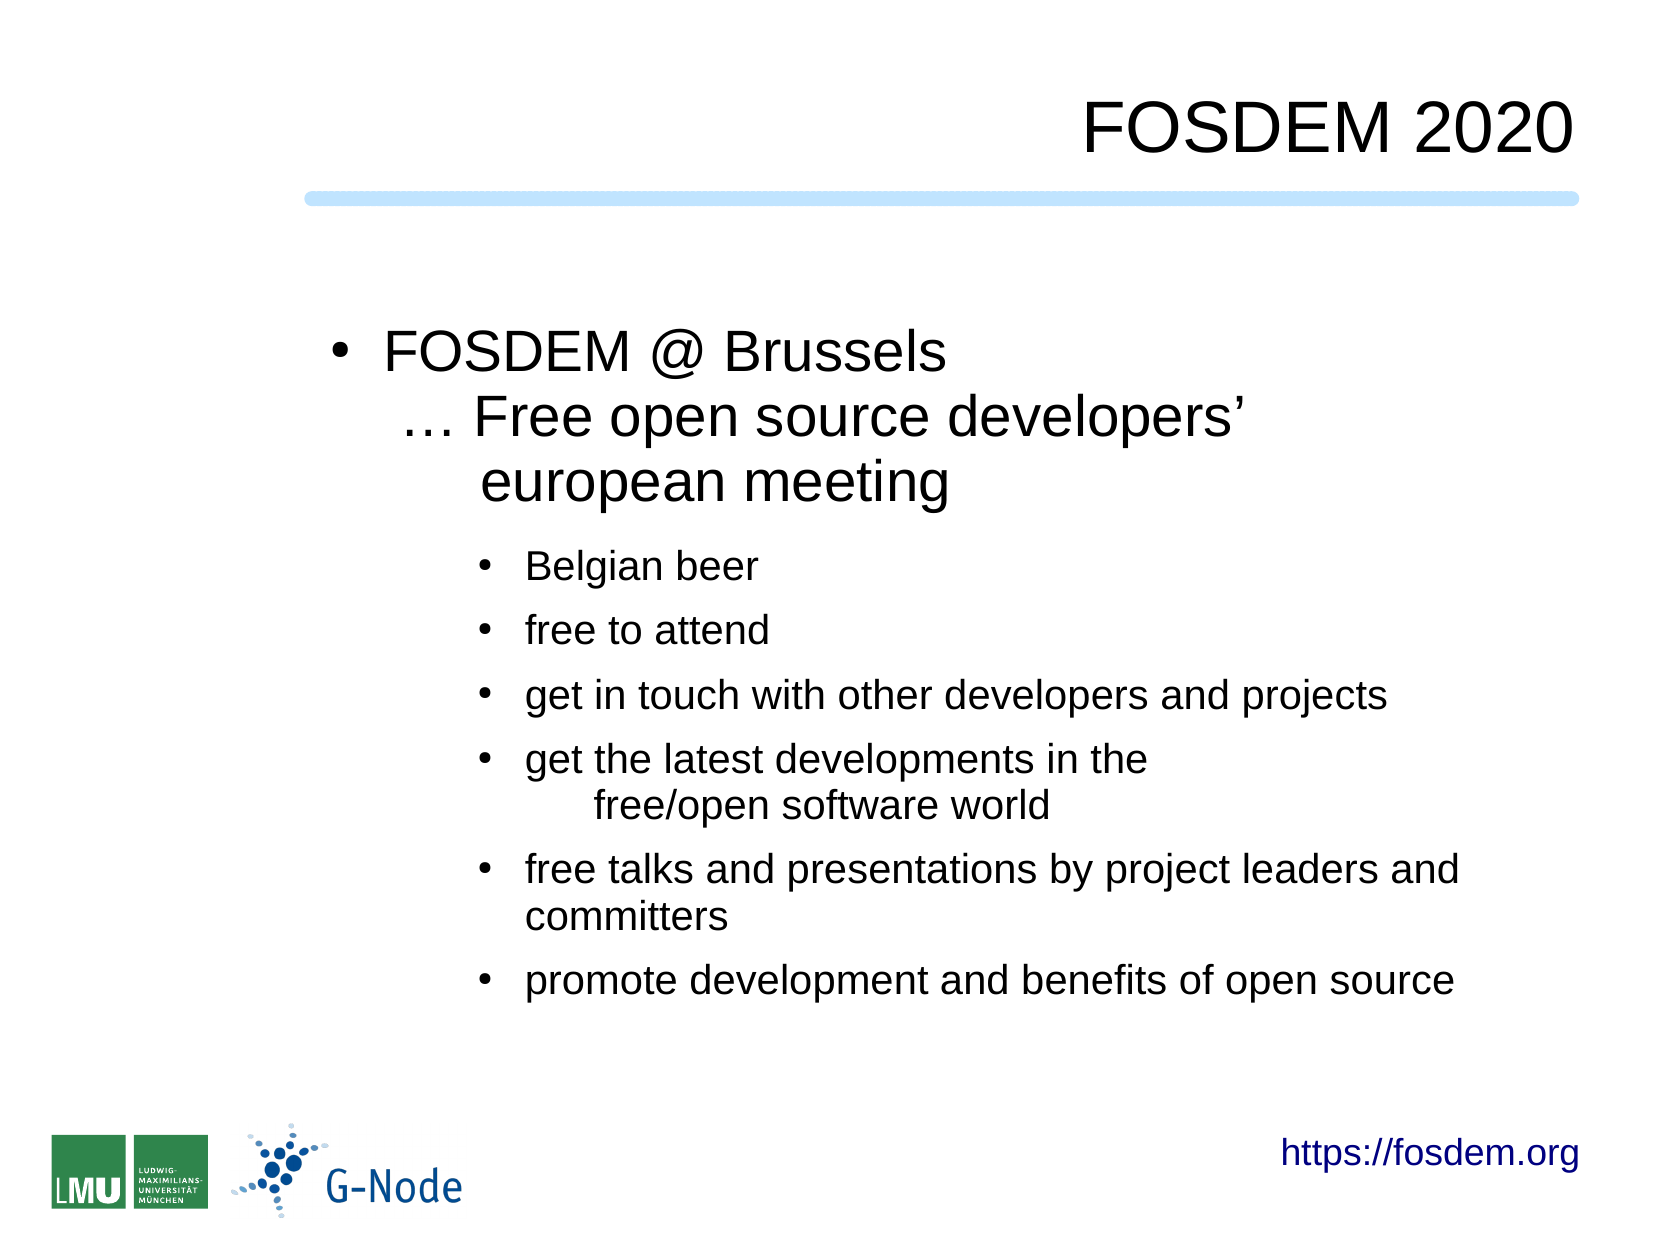

FOSDEM 2020
# FOSDEM @ Brussels … Free open source developers’ european meeting
Belgian beer
free to attend
get in touch with other developers and projects
get the latest developments in the
 free/open software world
free talks and presentations by project leaders and committers
promote development and benefits of open source
https://fosdem.org